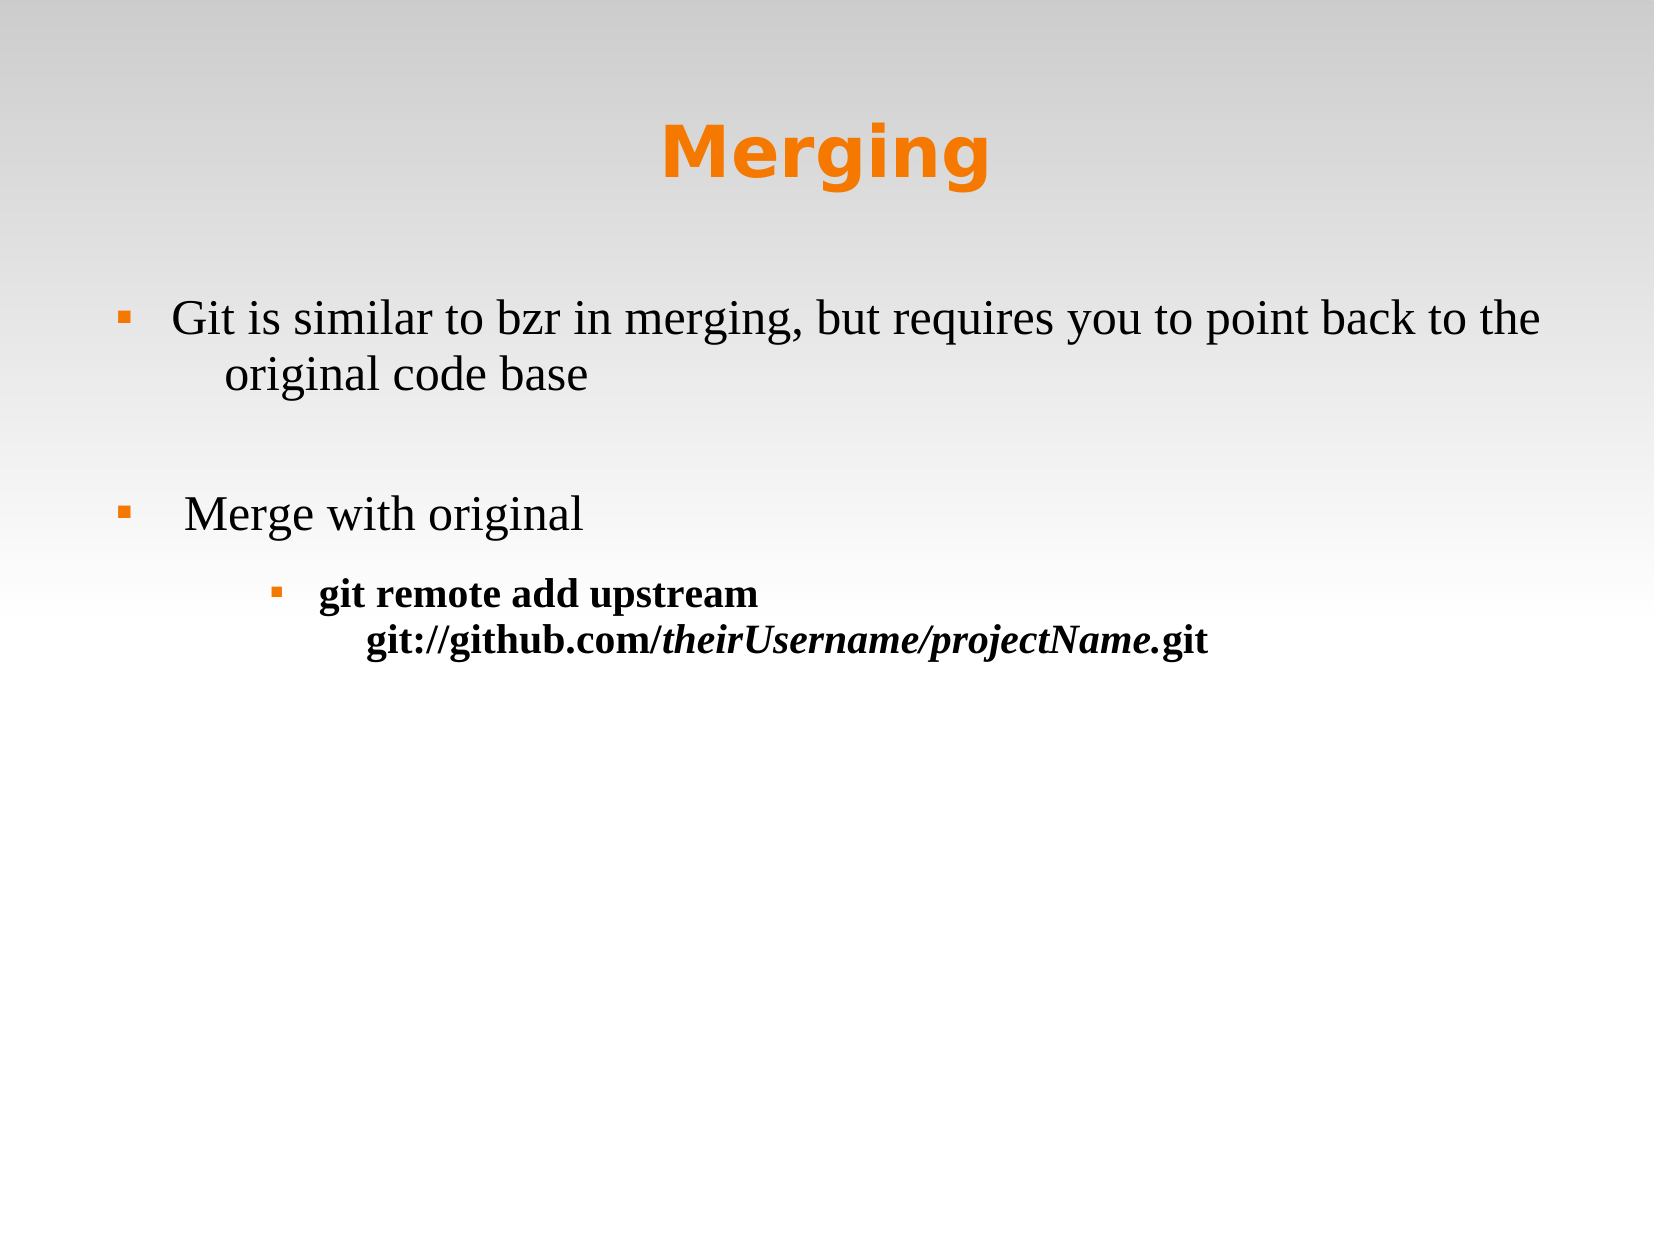

# Merging
Git is similar to bzr in merging, but requires you to point back to the original code base
 Merge with original
git remote add upstream git://github.com/theirUsername/projectName.git